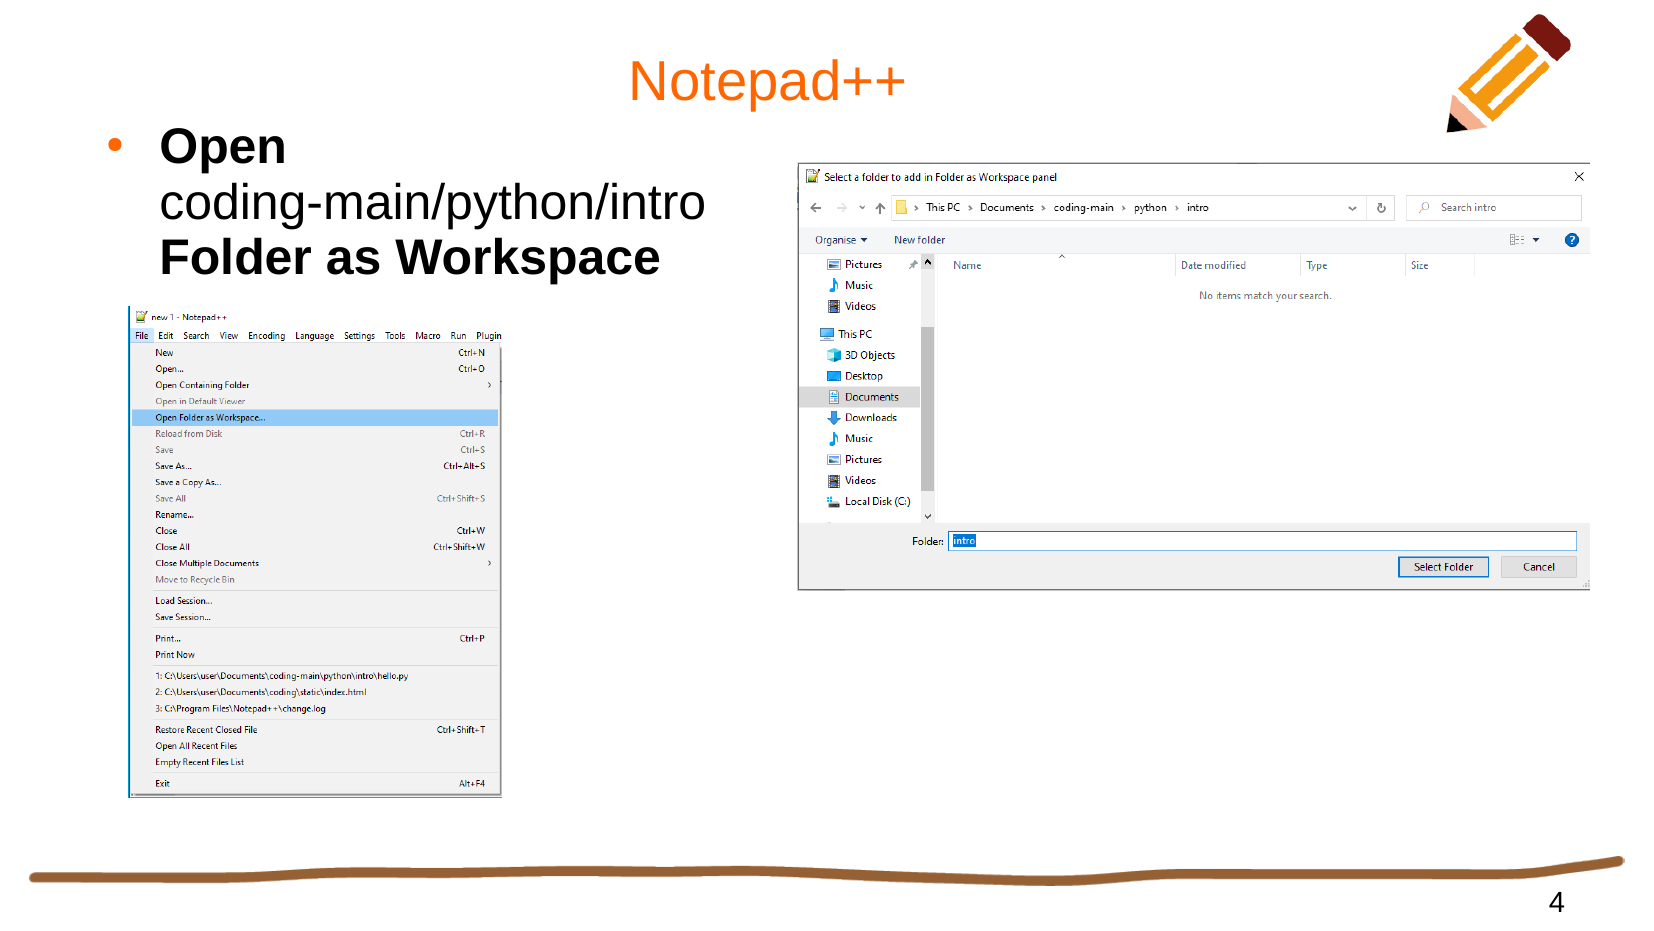

# Notepad++
Open coding-main/python/intro Folder as Workspace
4